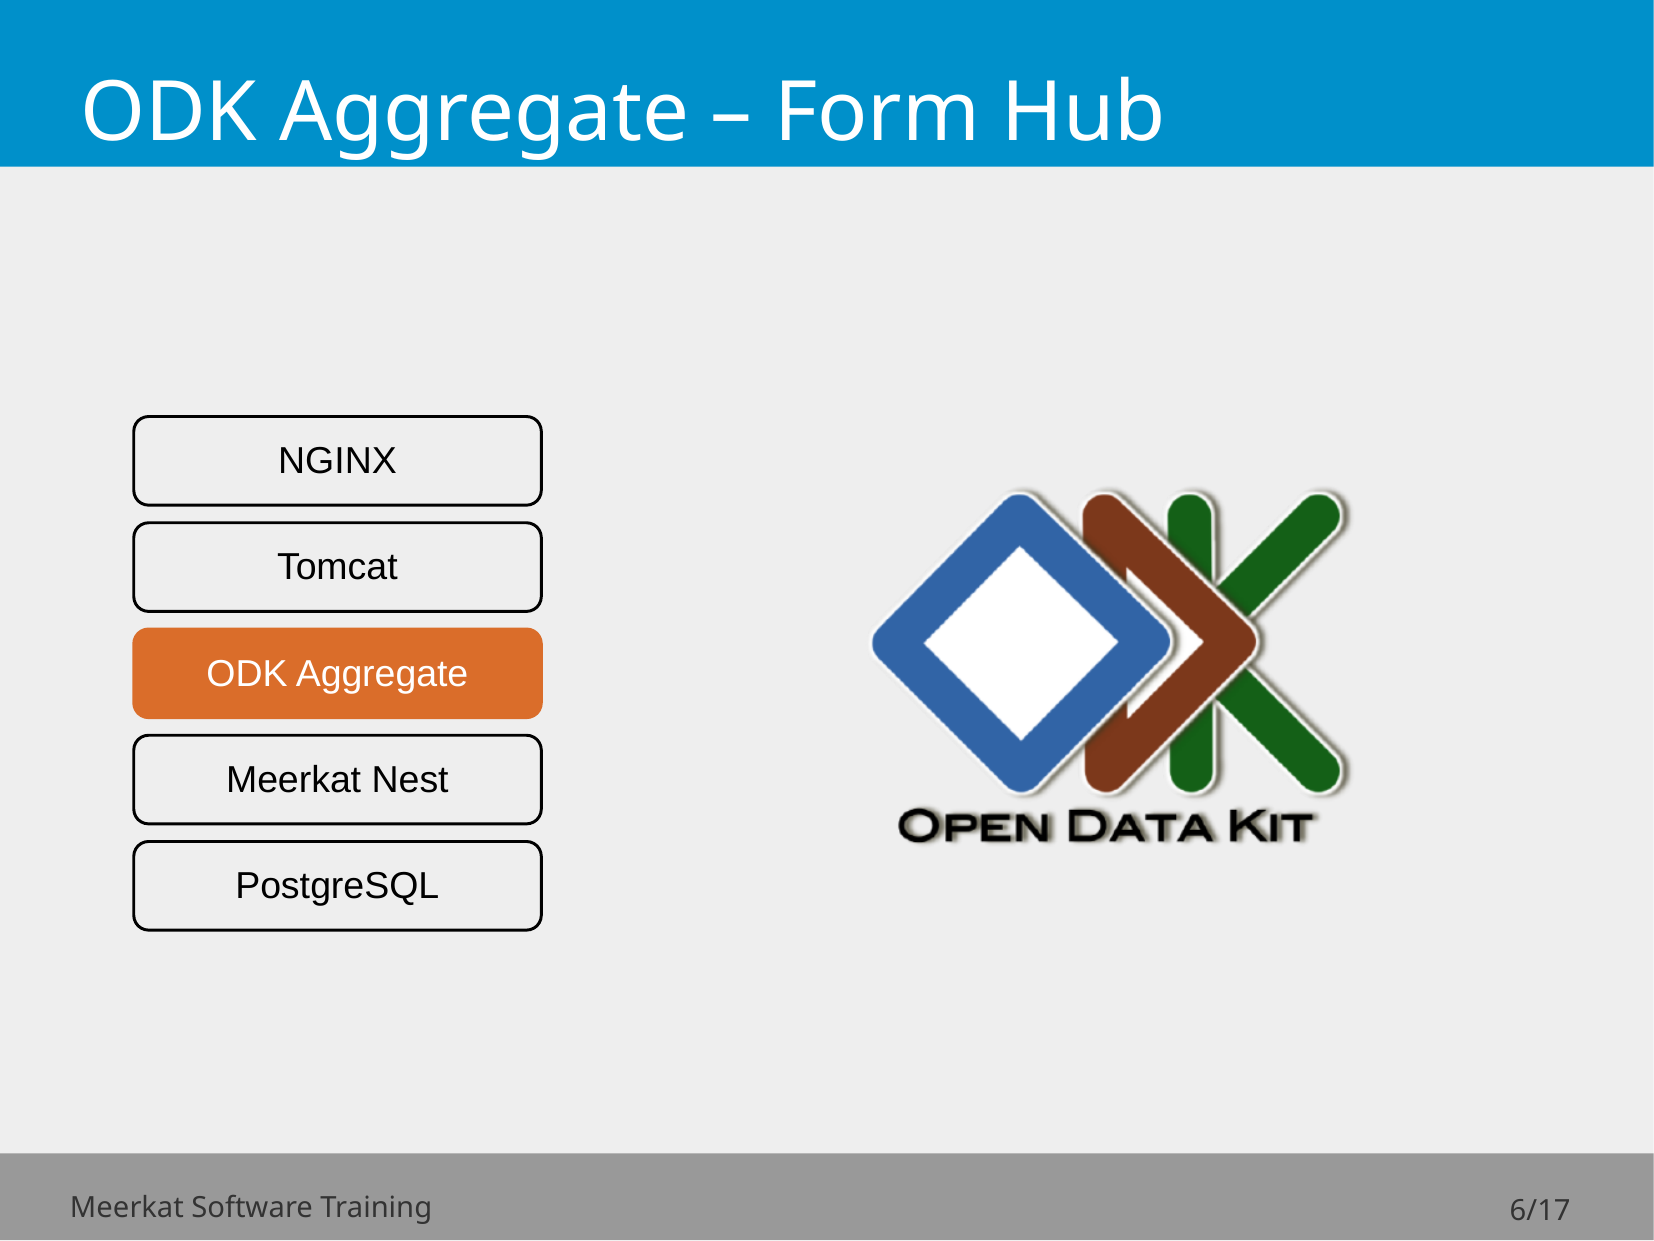

ODK Aggregate – Form Hub
NGINX
Tomcat
ODK Aggregate
Meerkat Nest
PostgreSQL
6